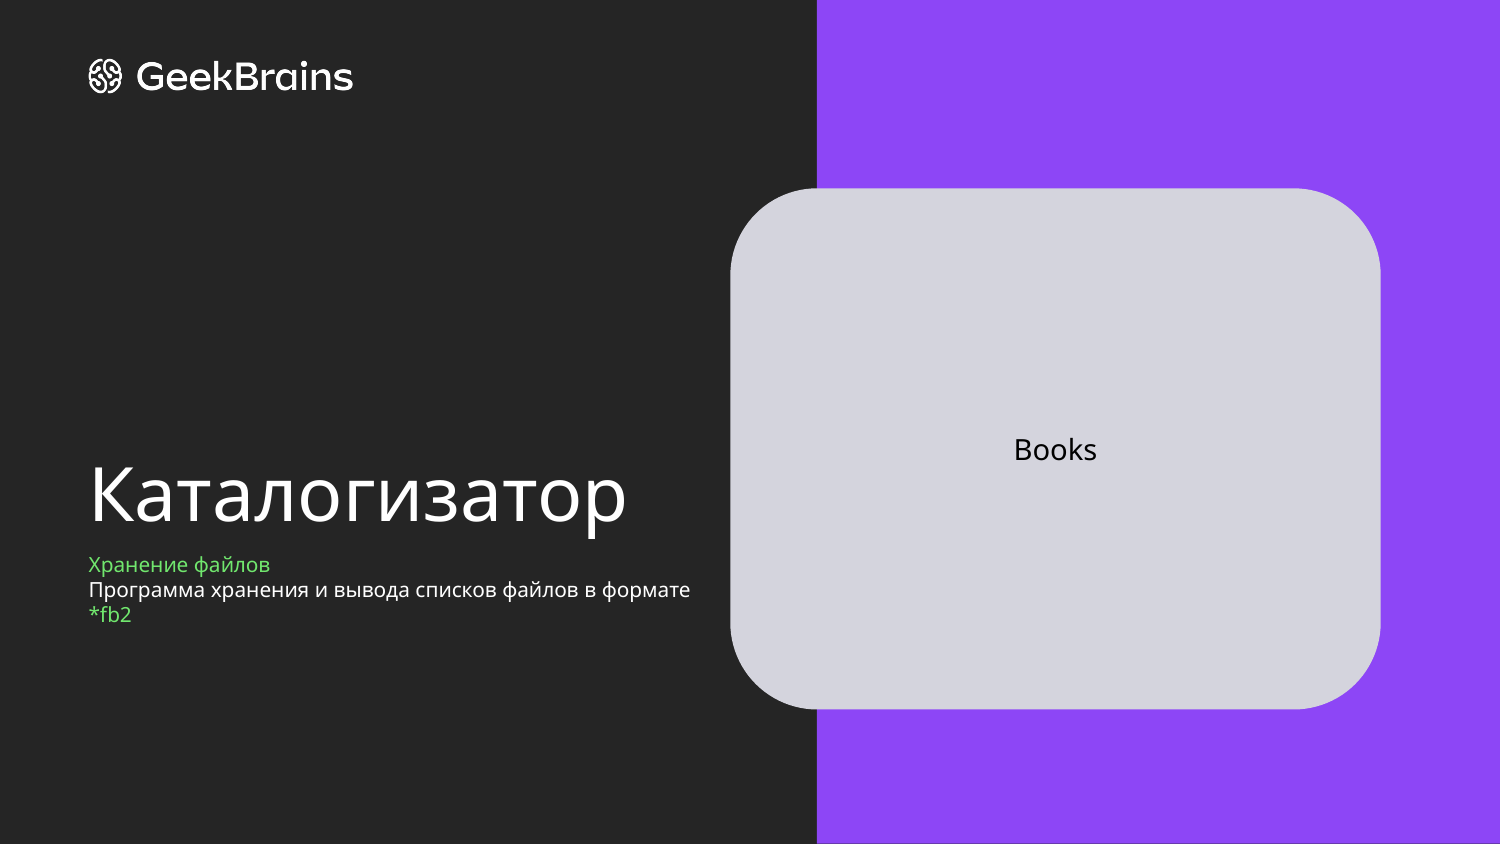

# Каталогизатор
Books
Хранение файлов
Программа хранения и вывода списков файлов в формате *fb2